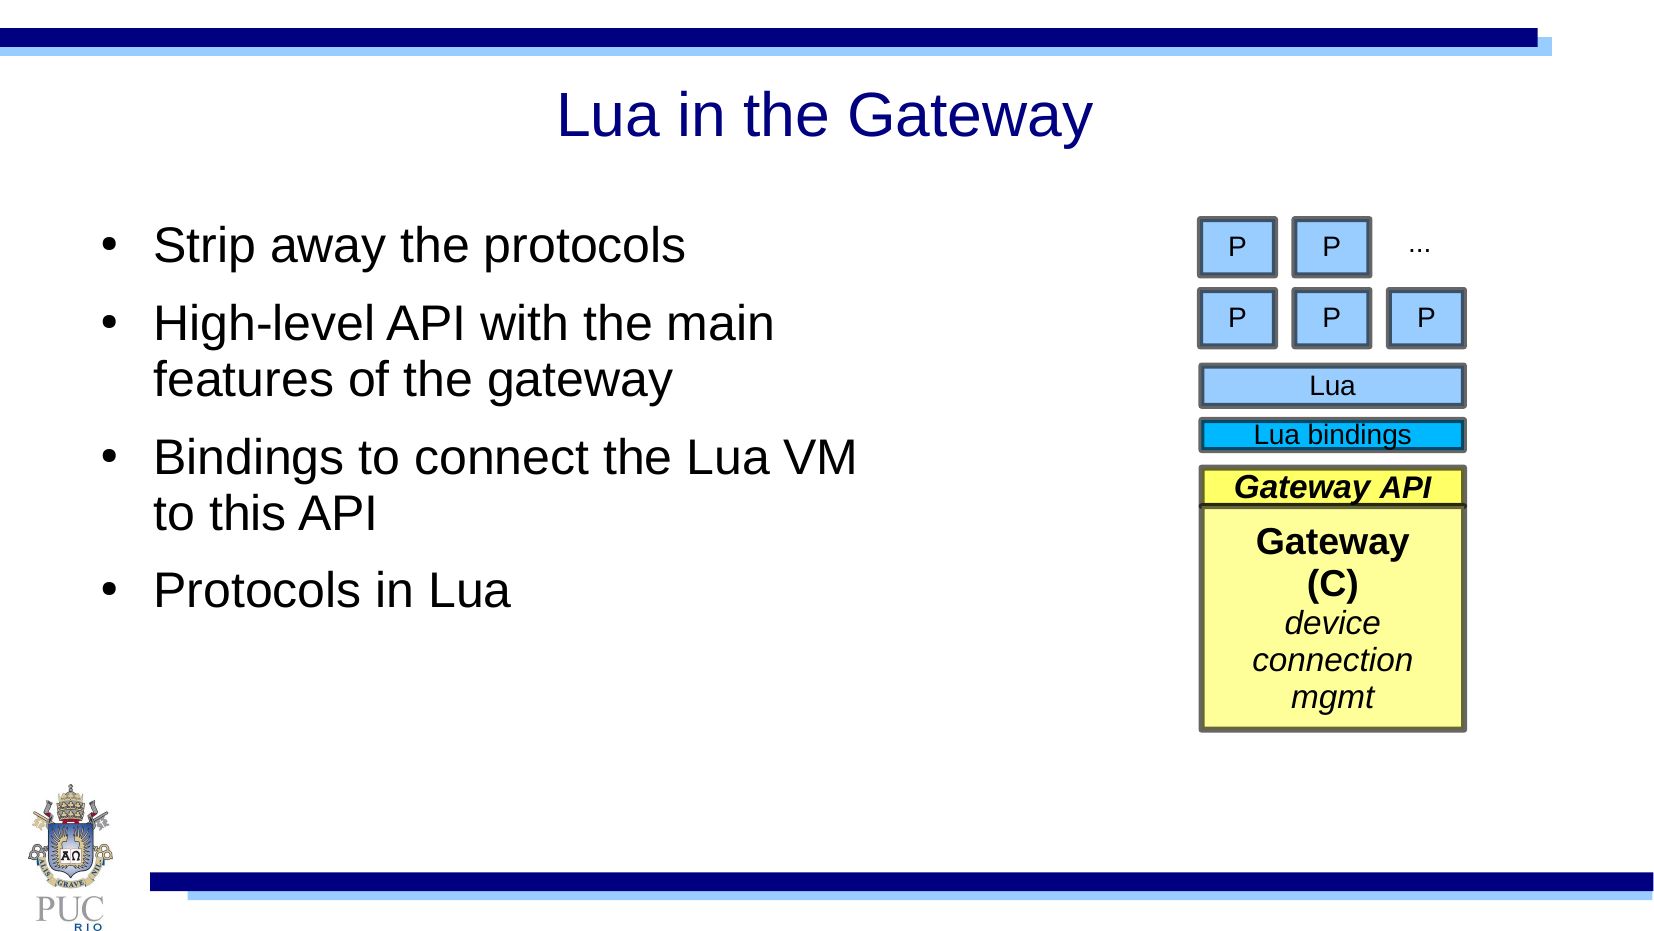

# Lua in the Gateway
Strip away the protocols
High-level API with the main features of the gateway
Bindings to connect the Lua VM to this API
Protocols in Lua
P
P
...
P
P
P
Lua
Lua bindings
Gateway API
Gateway
(C)
device
connection
mgmt